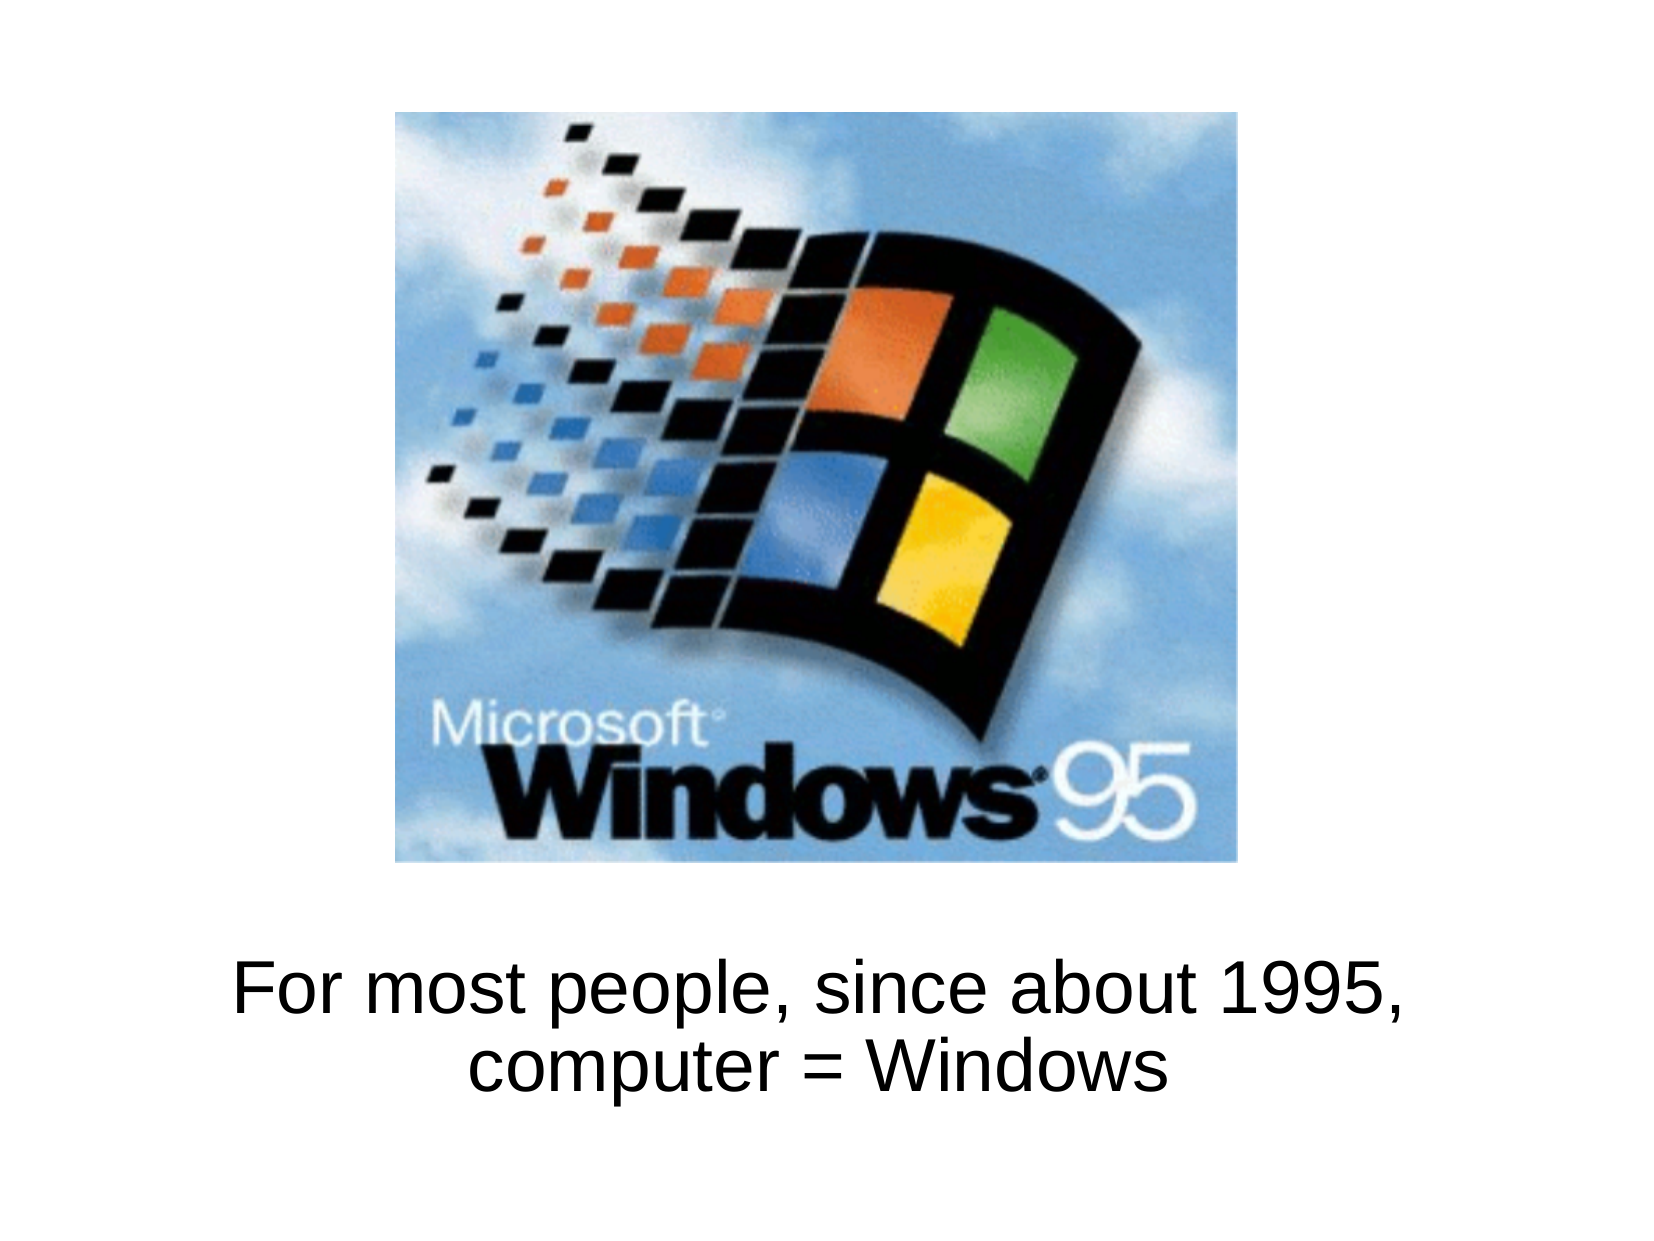

# For most people, since about 1995, computer = Windows